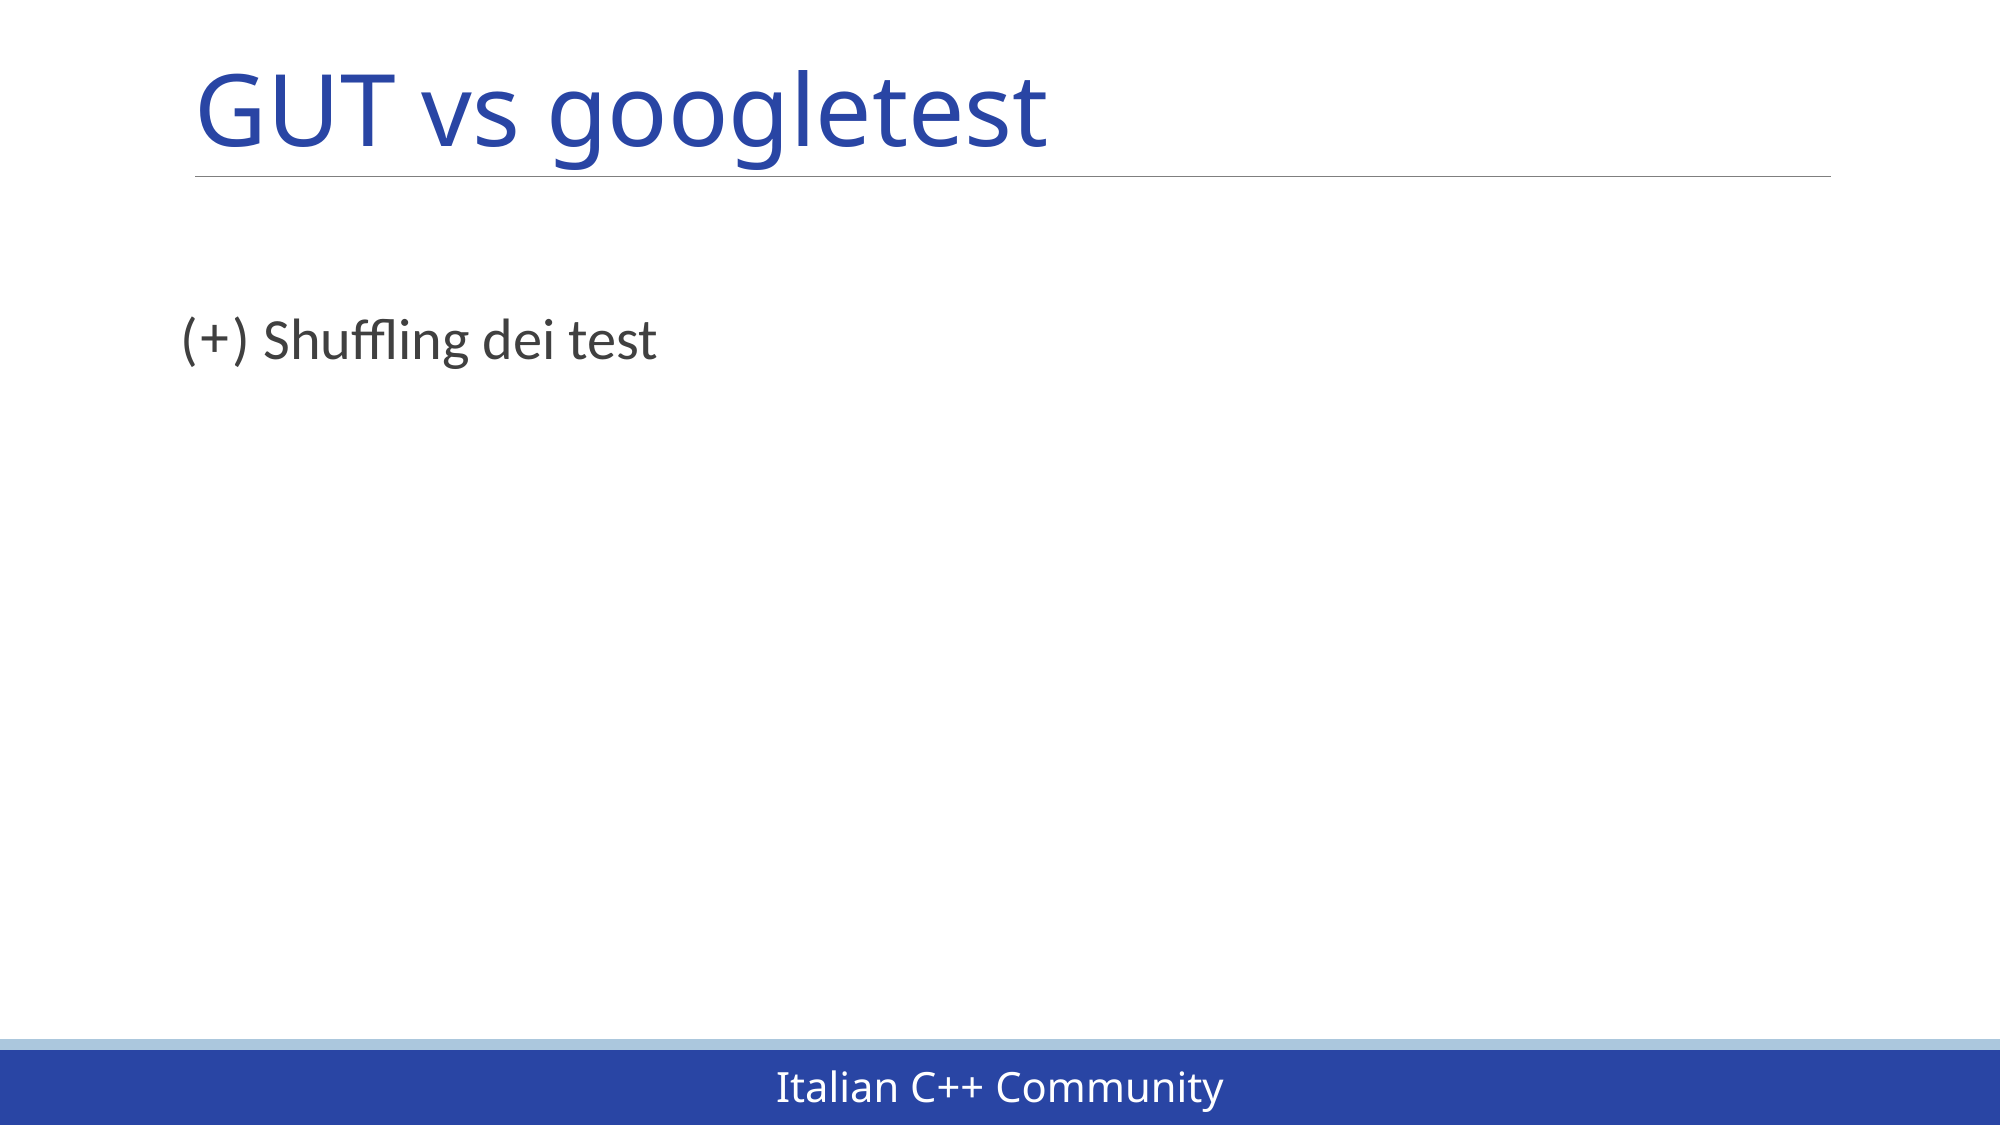

# GUT vs googletest
(+) Shuffling dei test